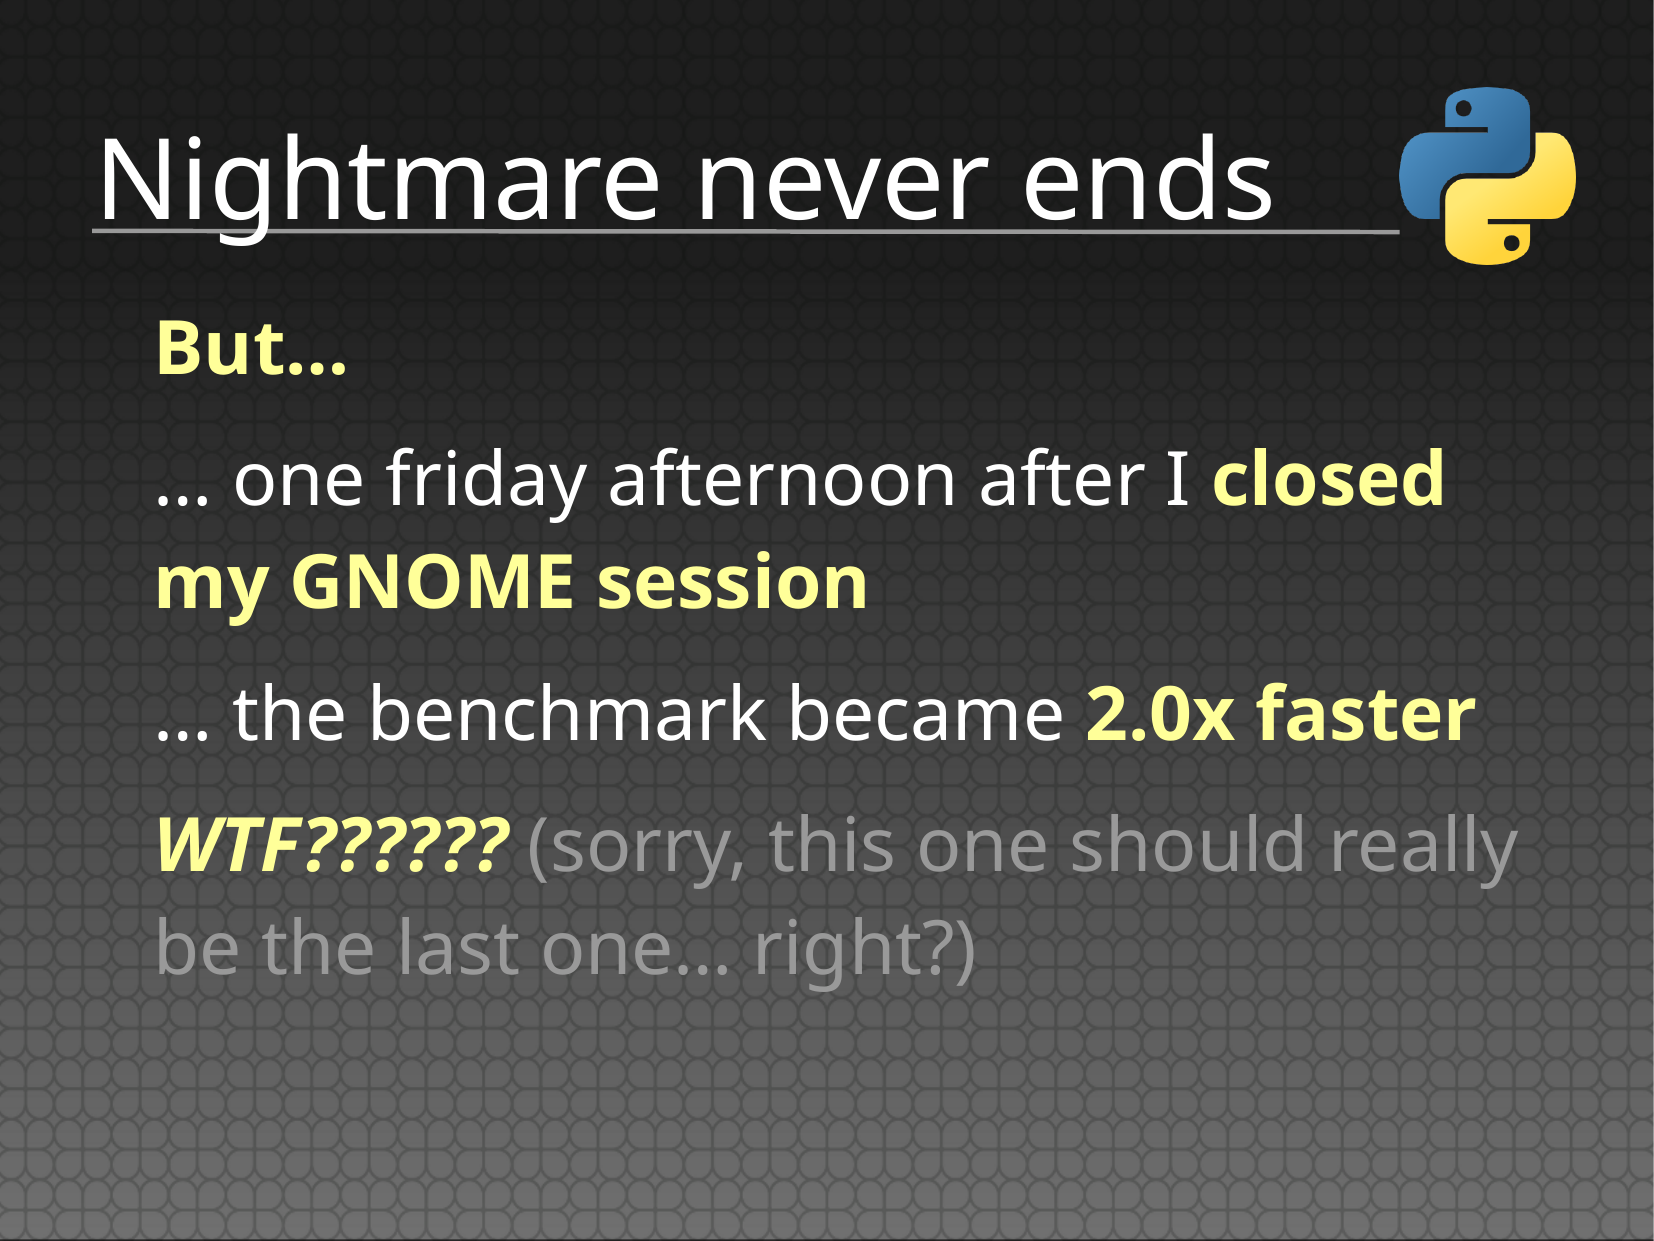

Nightmare never ends
# But…
… one friday afternoon after I closed my GNOME session
… the benchmark became 2.0x faster
WTF?????? (sorry, this one should really be the last one… right?)